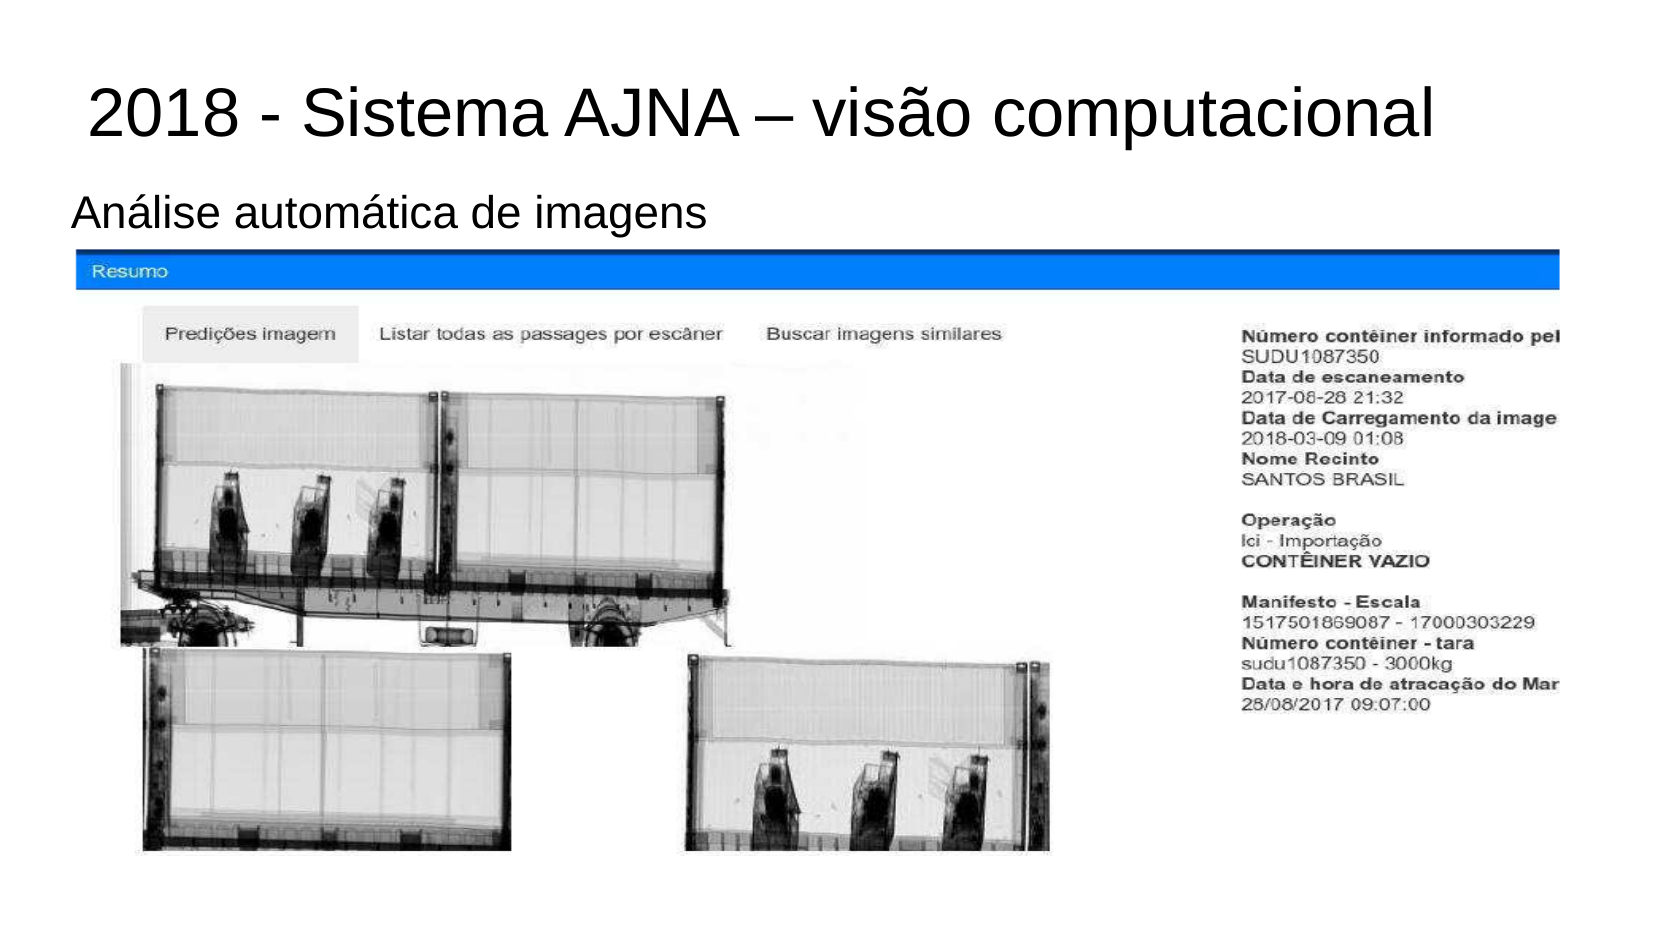

# 2018 - Sistema AJNA – visão computacional
Análise automática de imagens